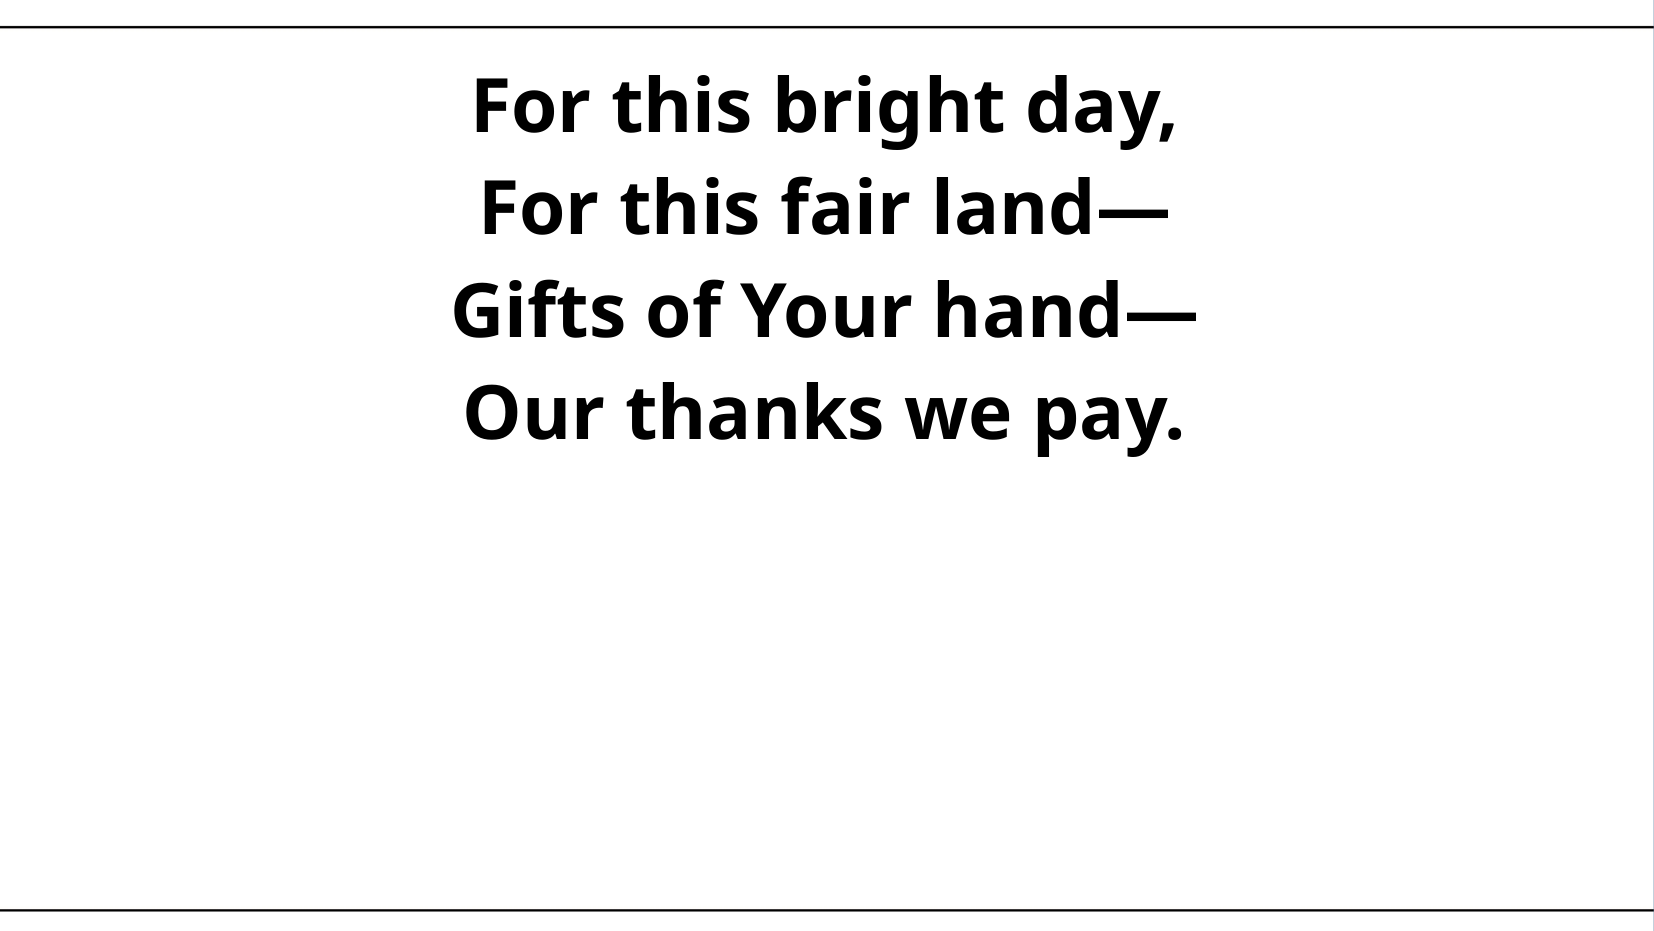

For this bright day,
For this fair land—
Gifts of Your hand—
Our thanks we pay.